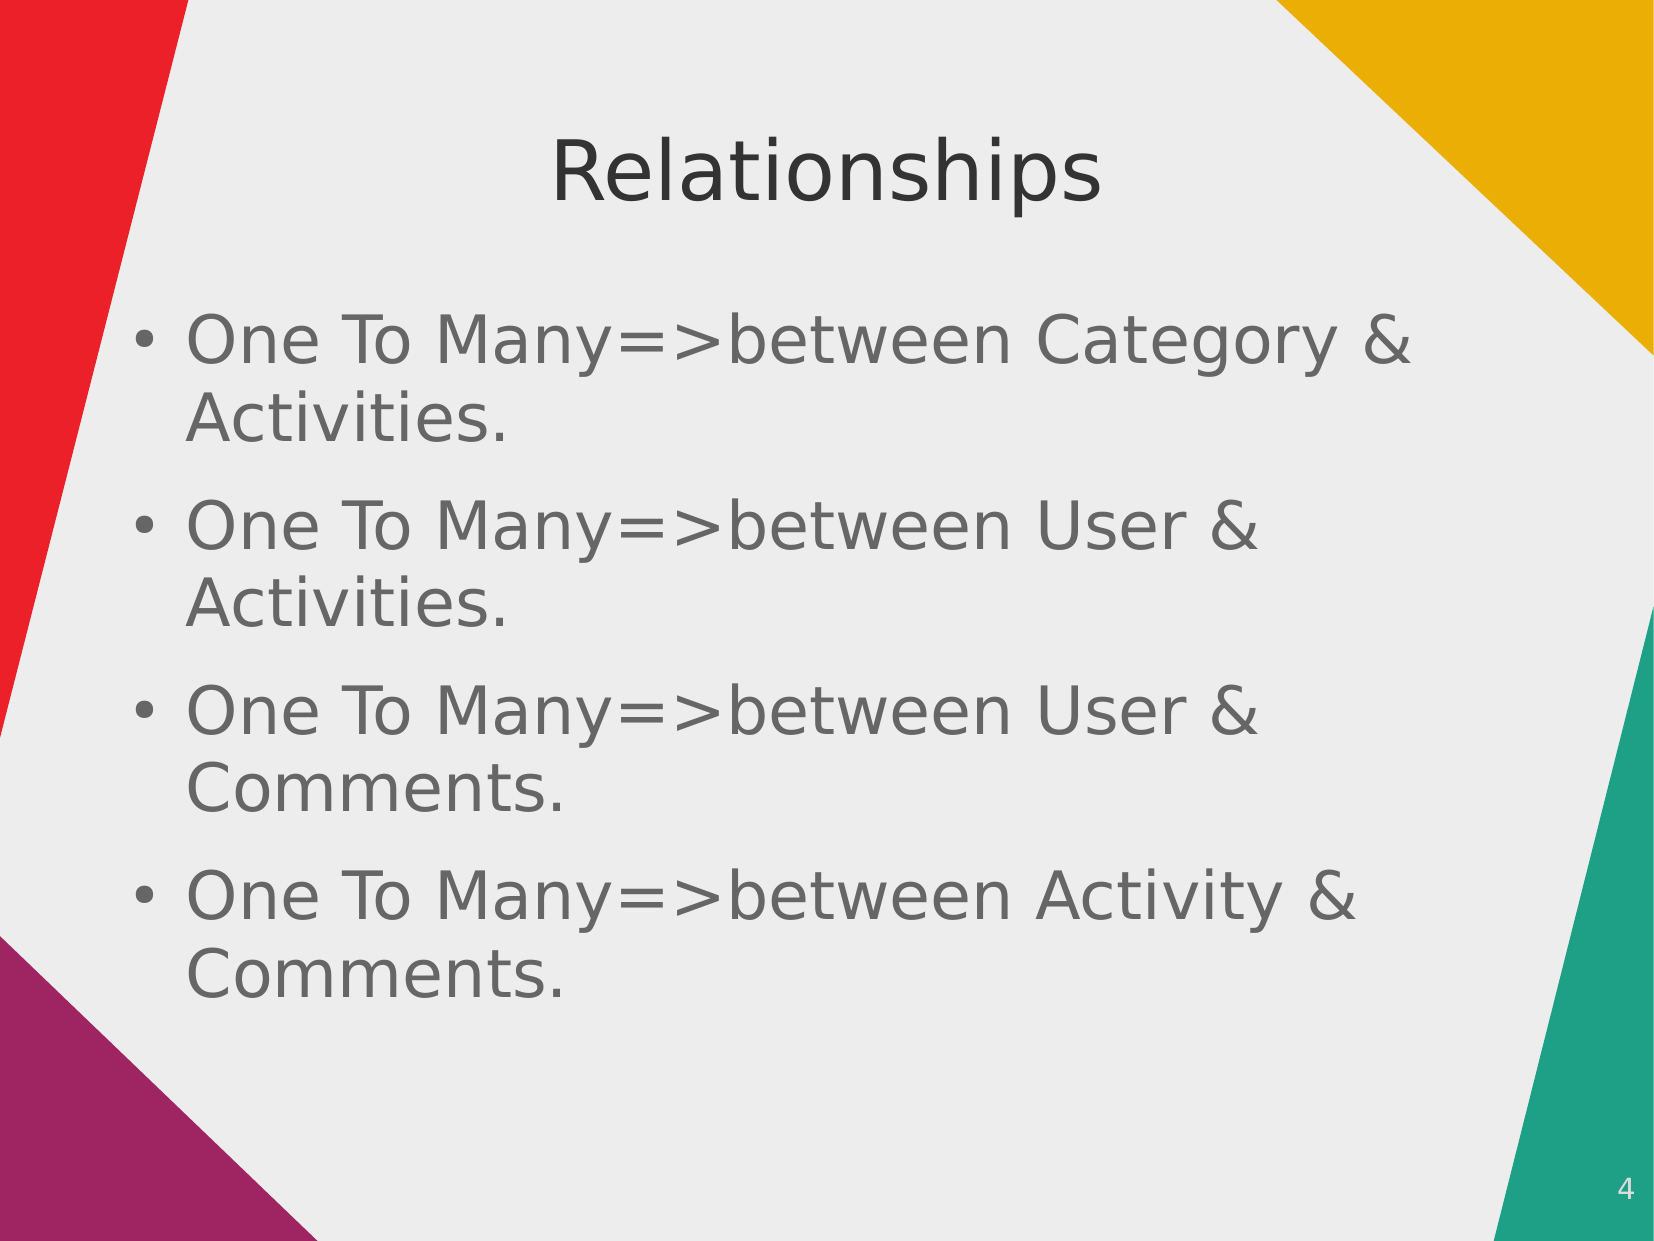

# Relationships
One To Many=>between Category & Activities.
One To Many=>between User & Activities.
One To Many=>between User & Comments.
One To Many=>between Activity & Comments.
4